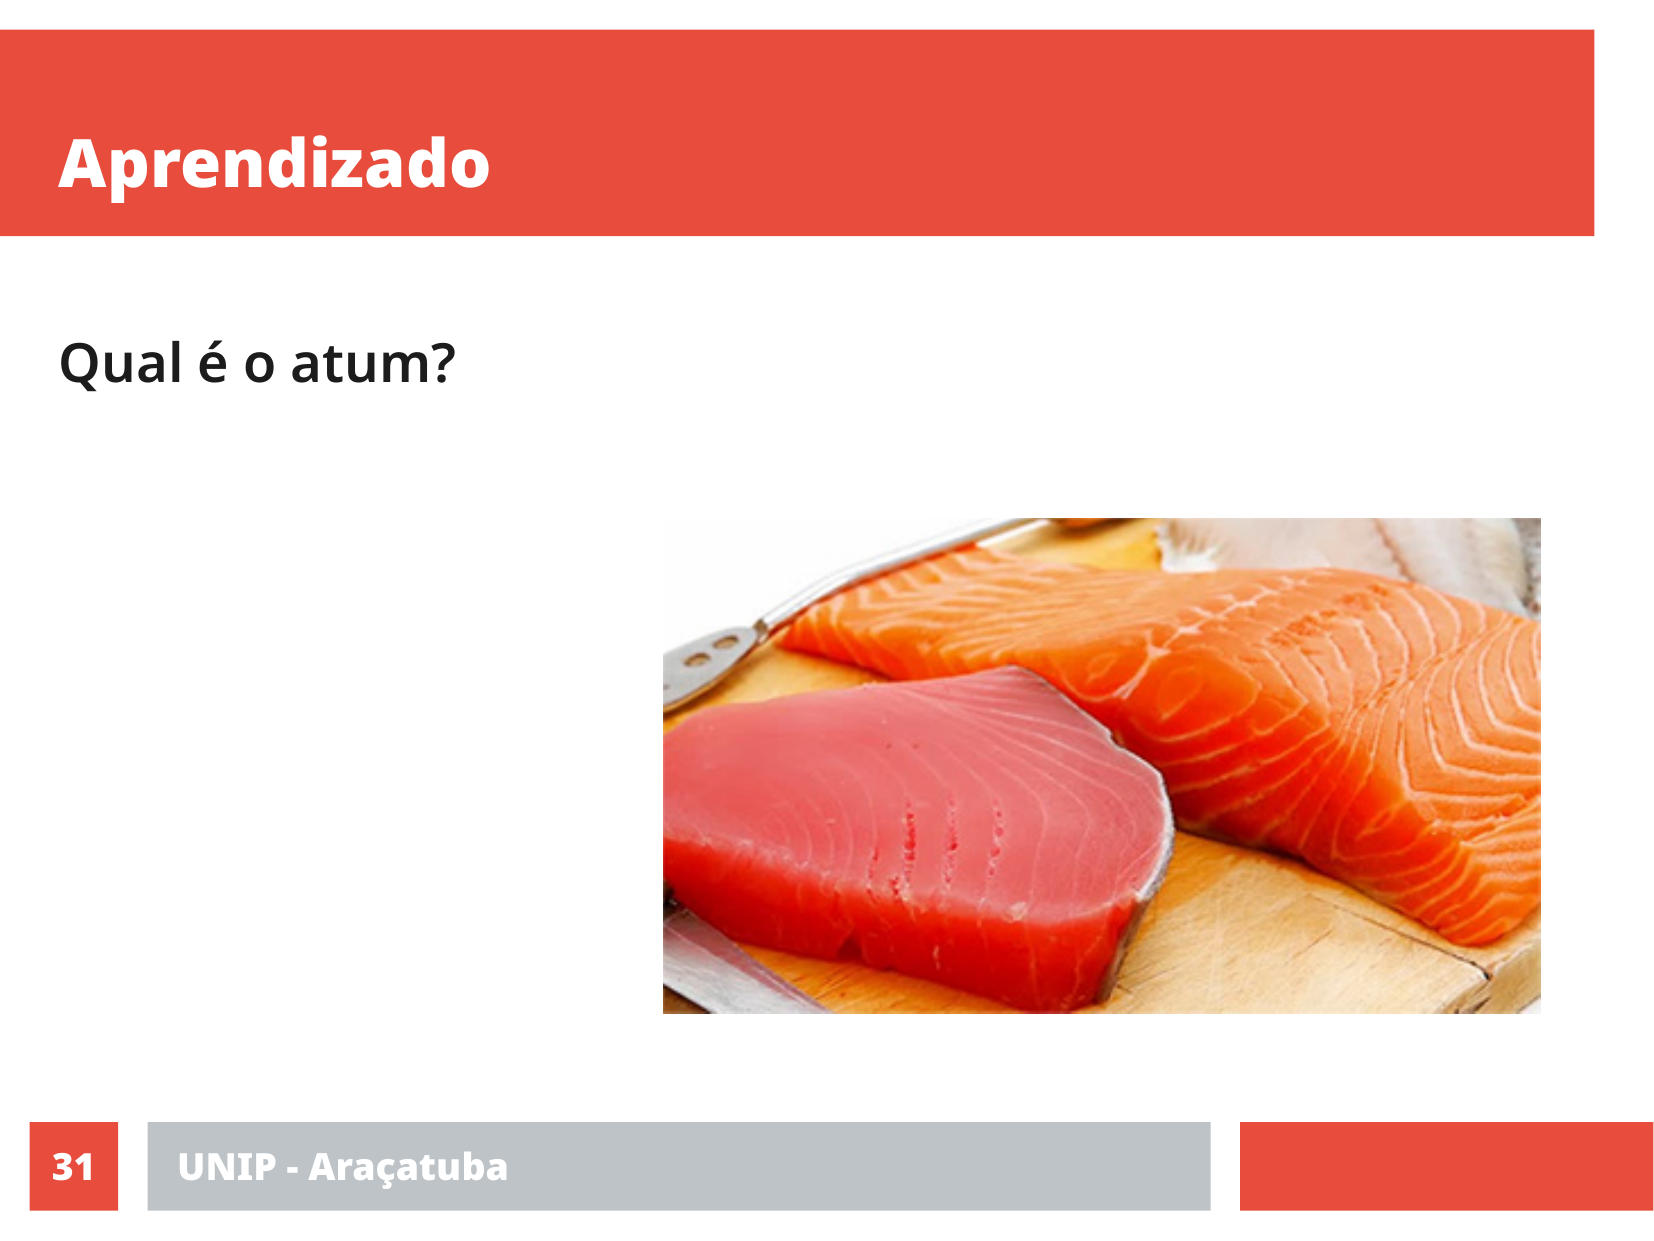

# Aprendizado
Qual é o atum?
31
UNIP - Araçatuba